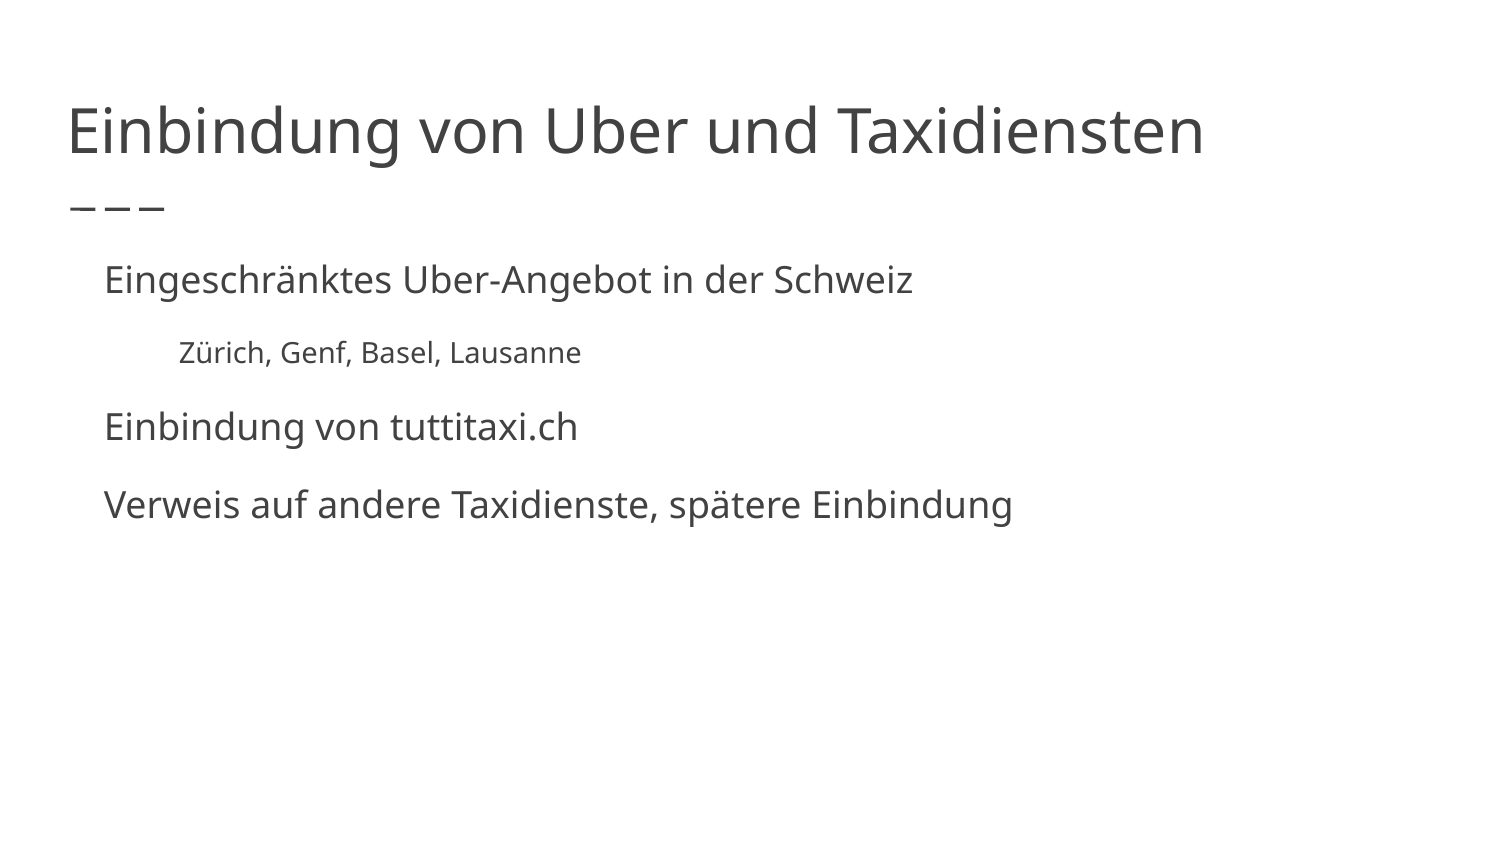

# Einbindung von Uber und Taxidiensten
Eingeschränktes Uber-Angebot in der Schweiz
Zürich, Genf, Basel, Lausanne
Einbindung von tuttitaxi.ch
Verweis auf andere Taxidienste, spätere Einbindung